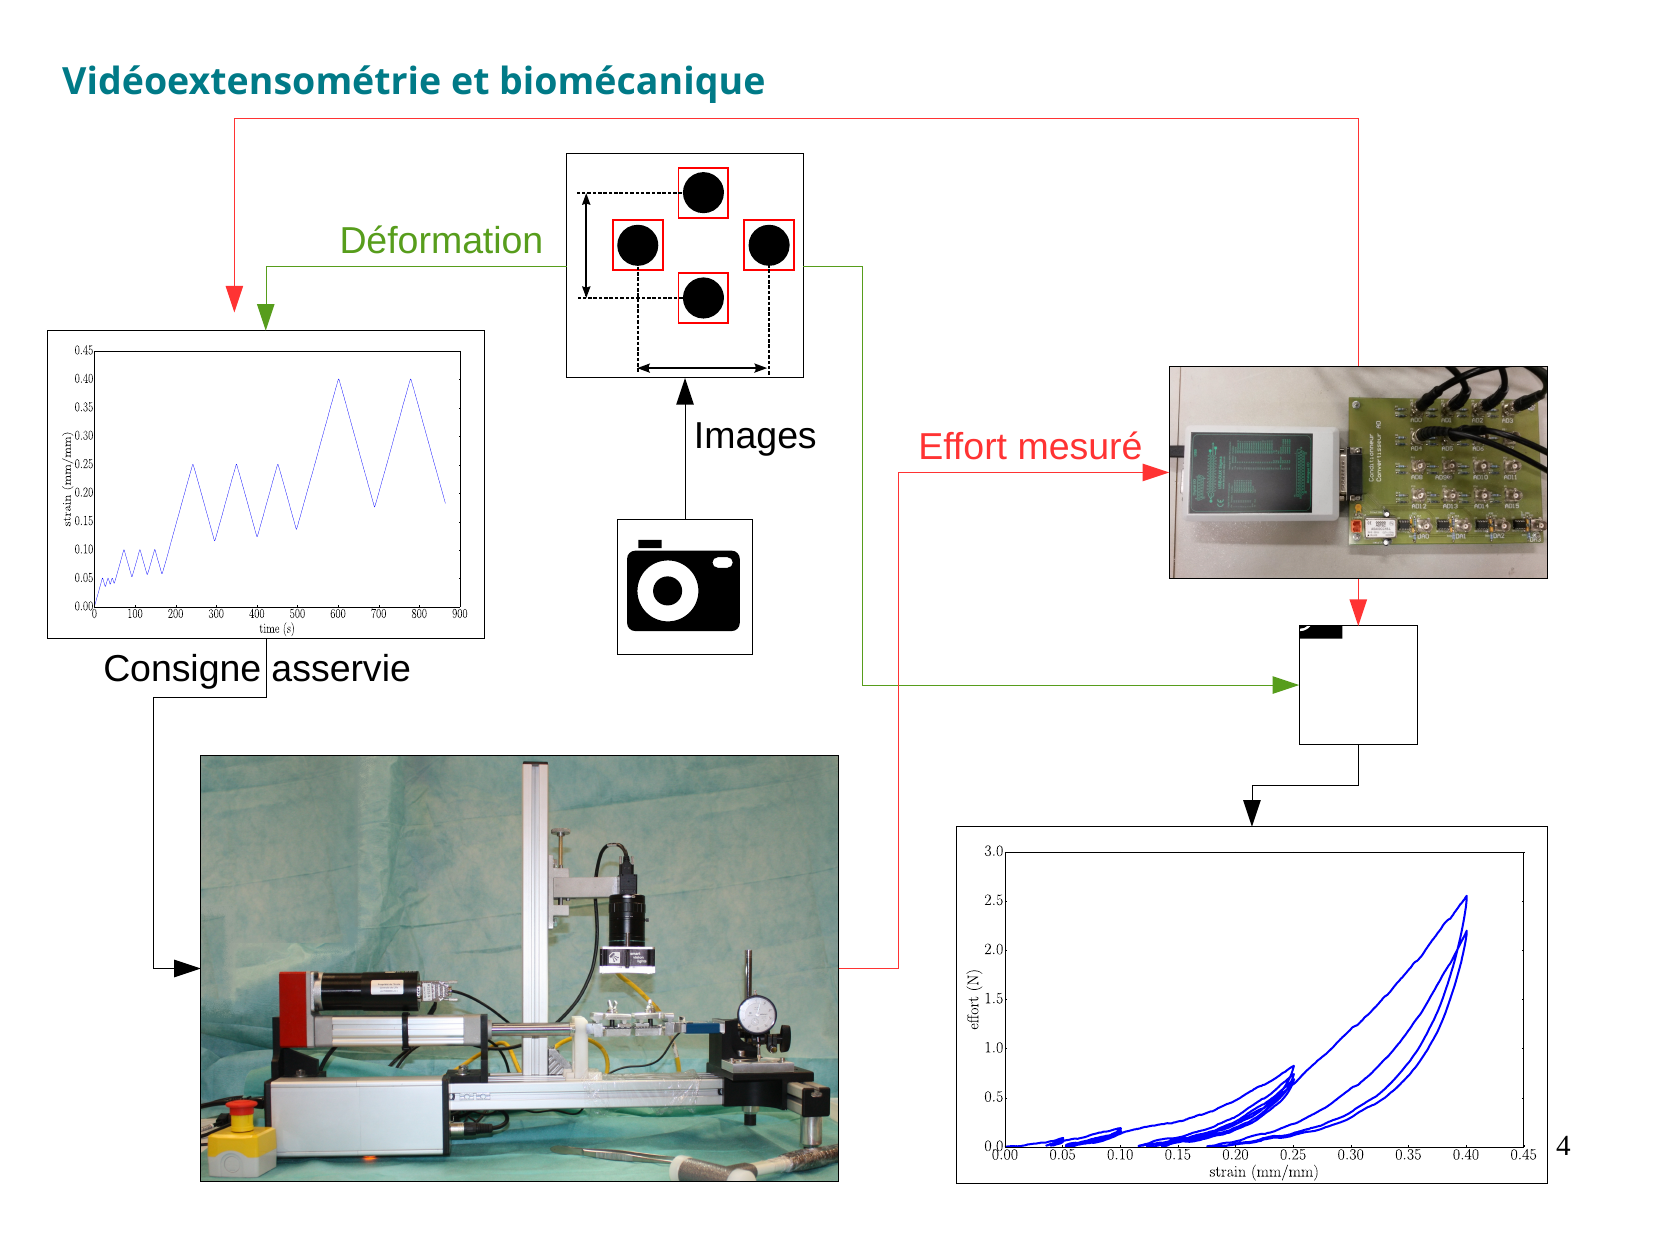

Vidéoextensométrie et biomécanique
Déformation
Images
Effort mesuré
Consigne asservie
4